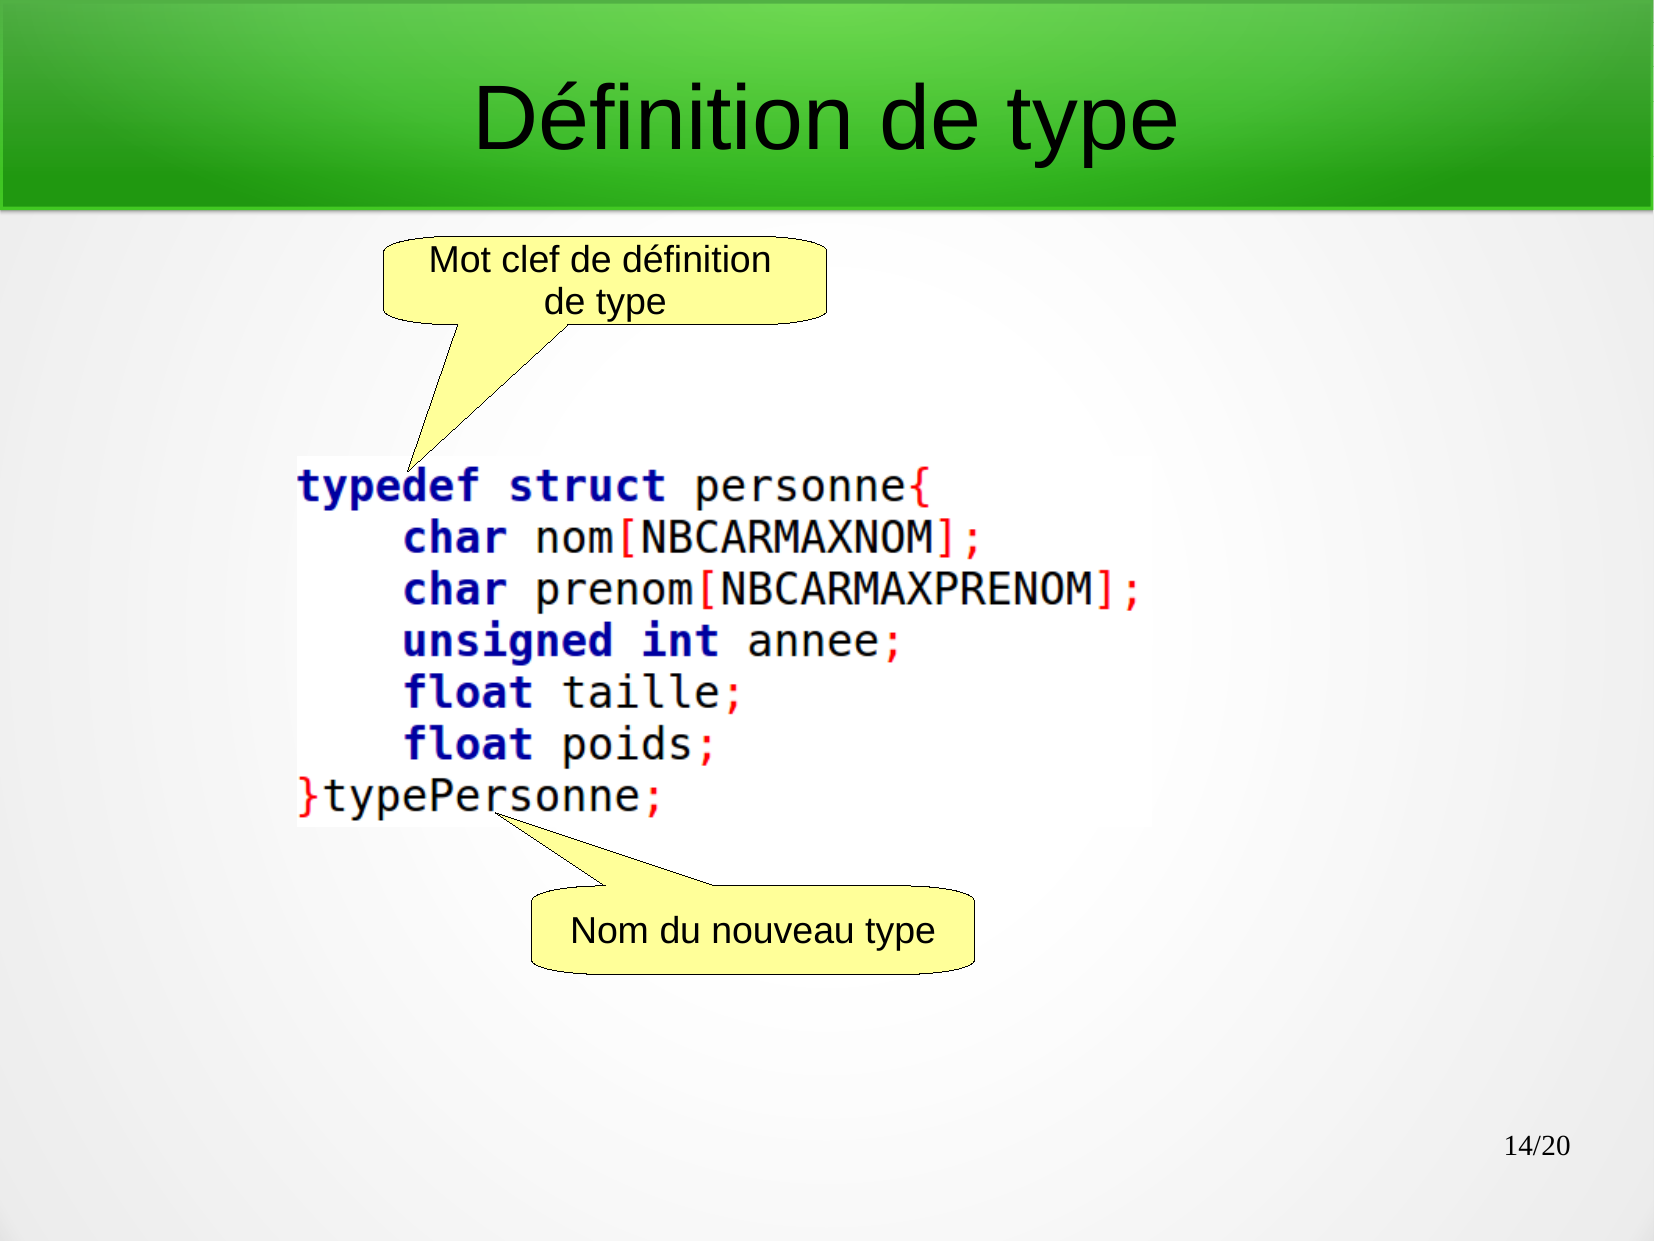

# Définition de type
Mot clef de définition
de type
Nom du nouveau type
14